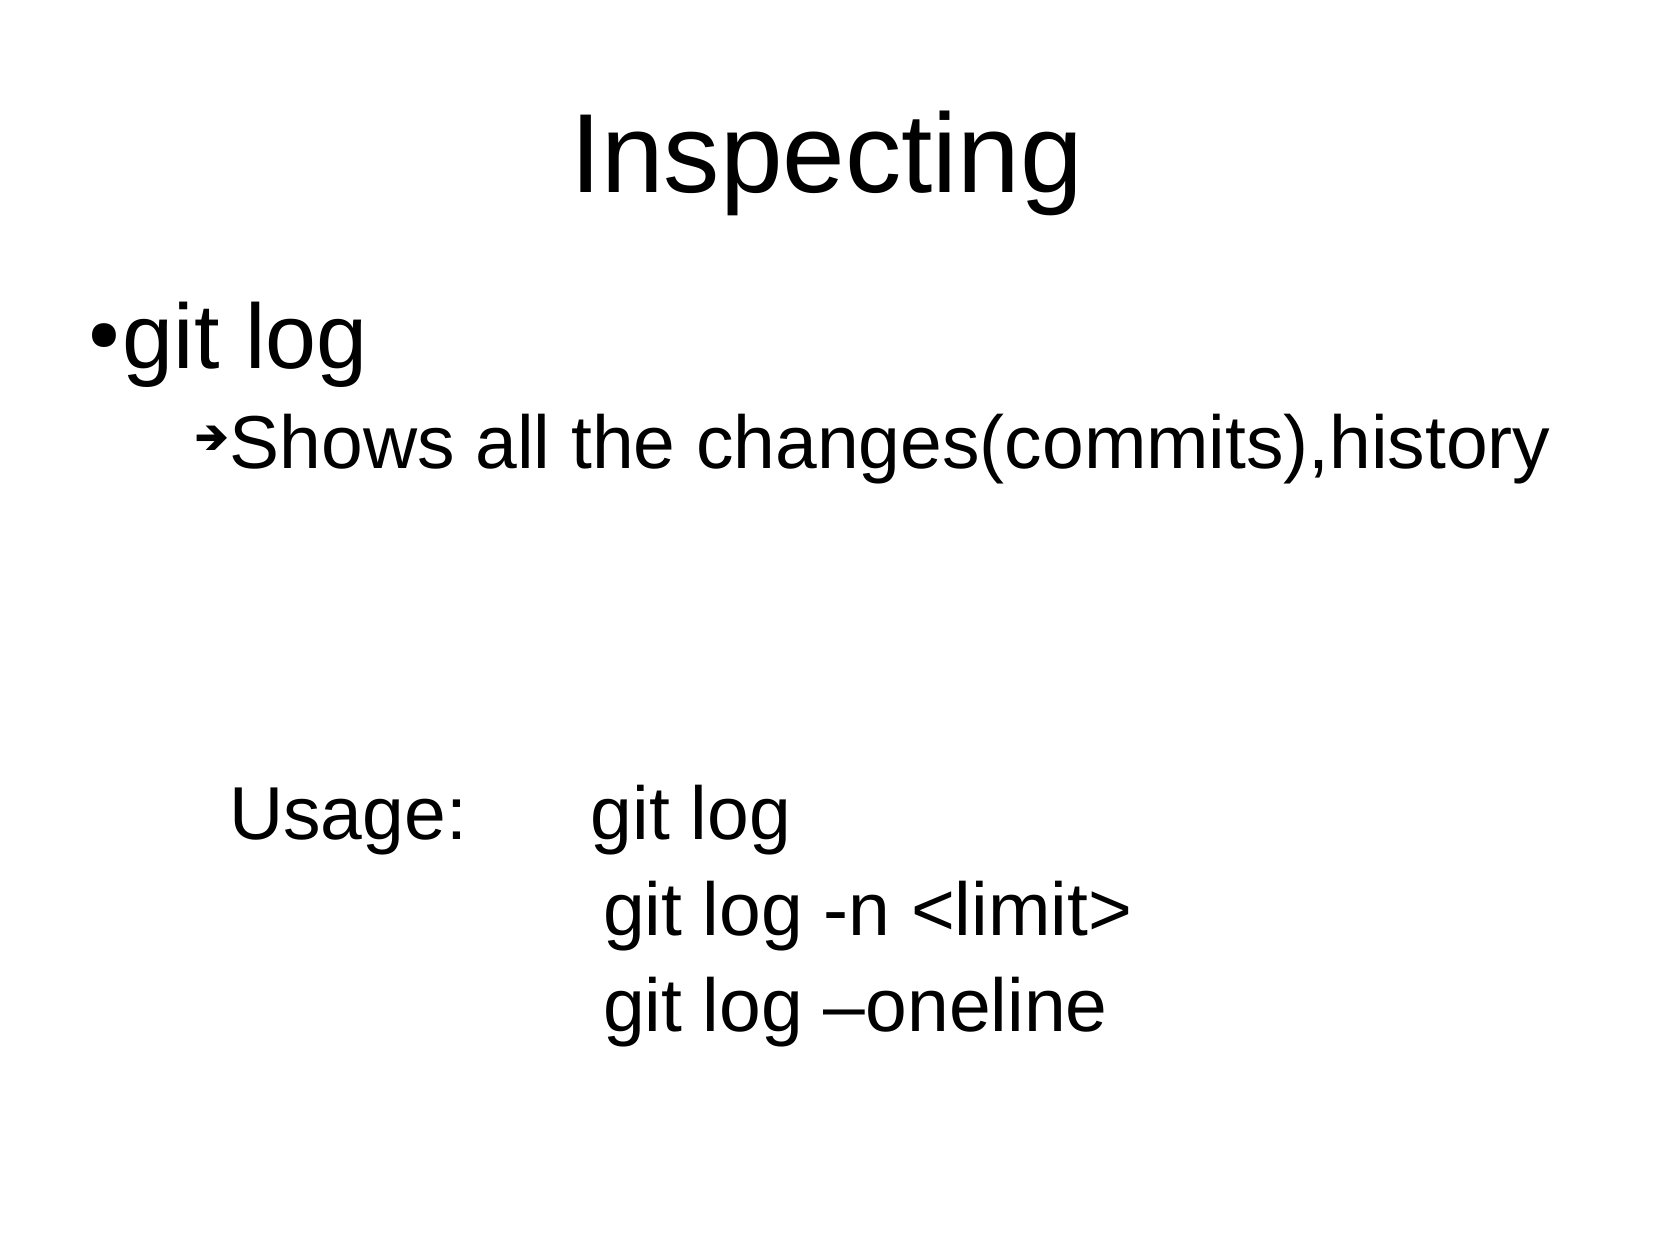

# Inspecting
git log
Shows all the changes(commits),history
Usage: git log
 git log -n <limit>
 git log –oneline